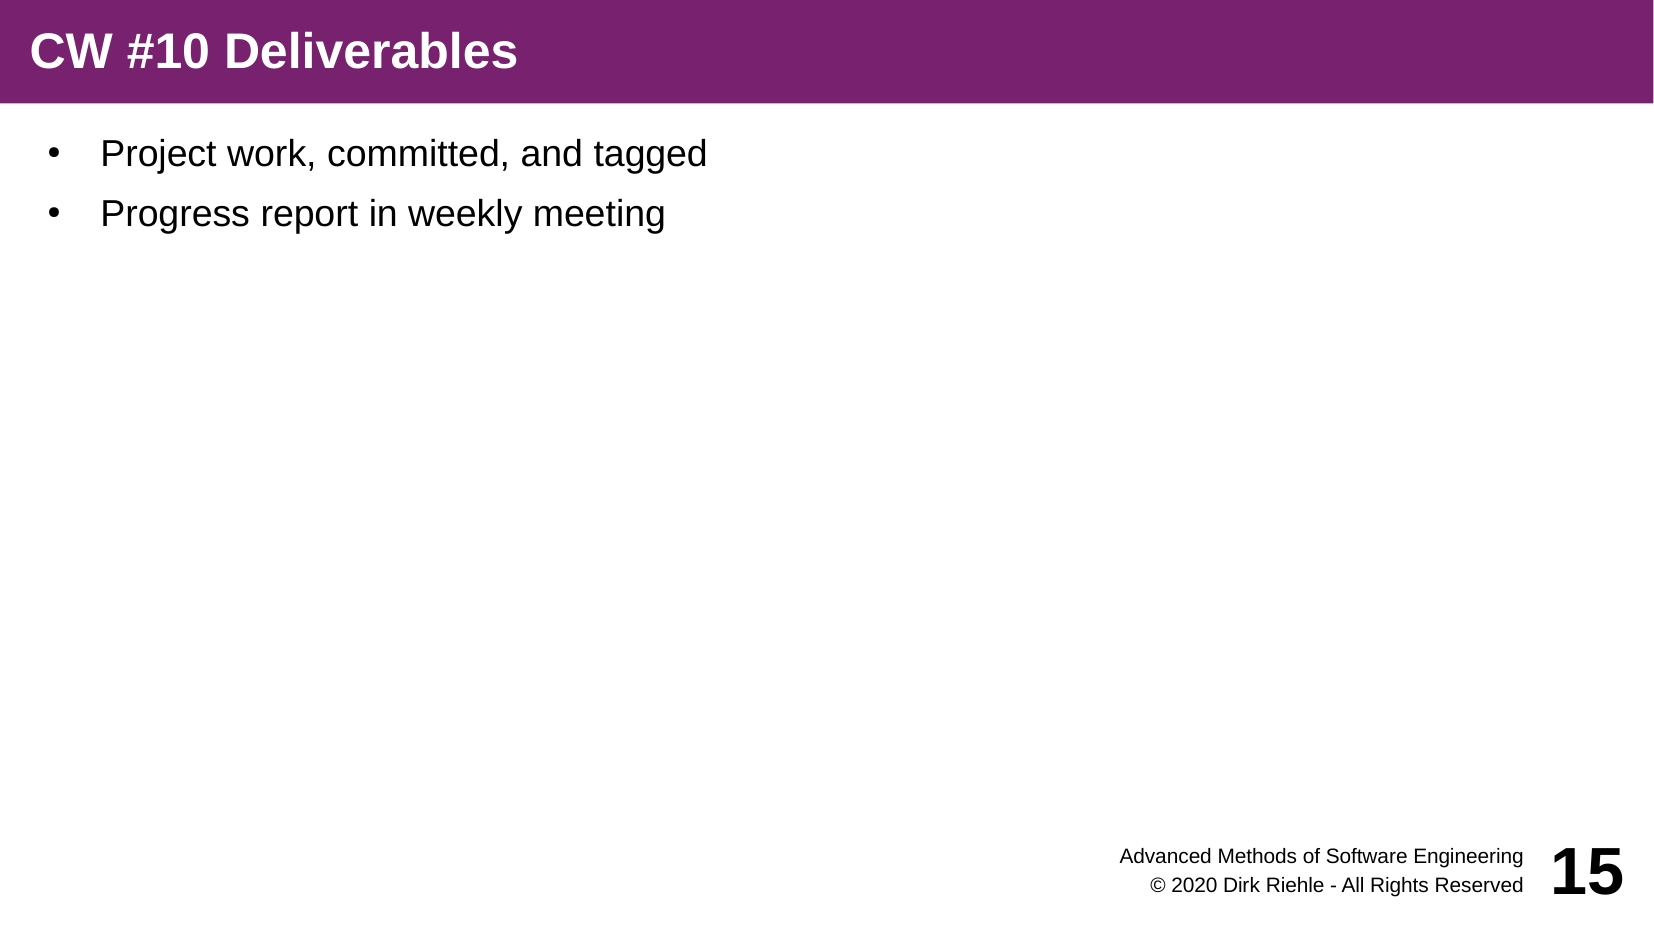

# CW #10 Deliverables
Project work, committed, and tagged
Progress report in weekly meeting
Advanced Methods of Software Engineering
15
© 2020 Dirk Riehle - All Rights Reserved